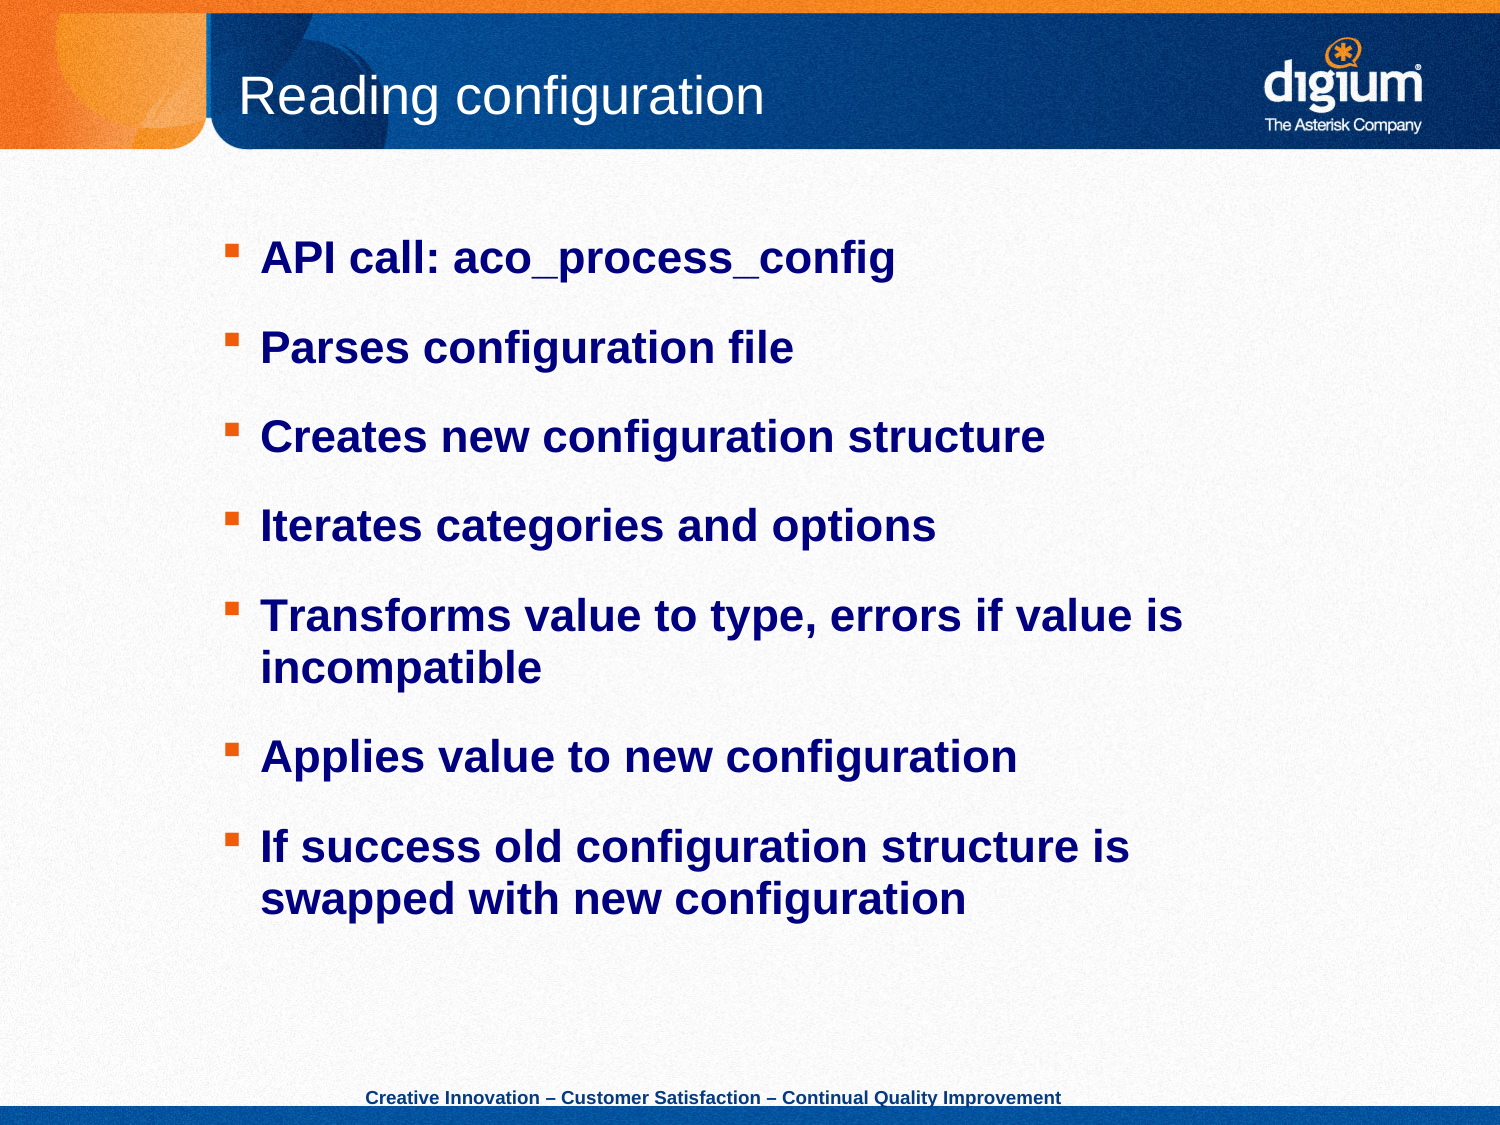

# Reading configuration
API call: aco_process_config
Parses configuration file
Creates new configuration structure
Iterates categories and options
Transforms value to type, errors if value is incompatible
Applies value to new configuration
If success old configuration structure is swapped with new configuration